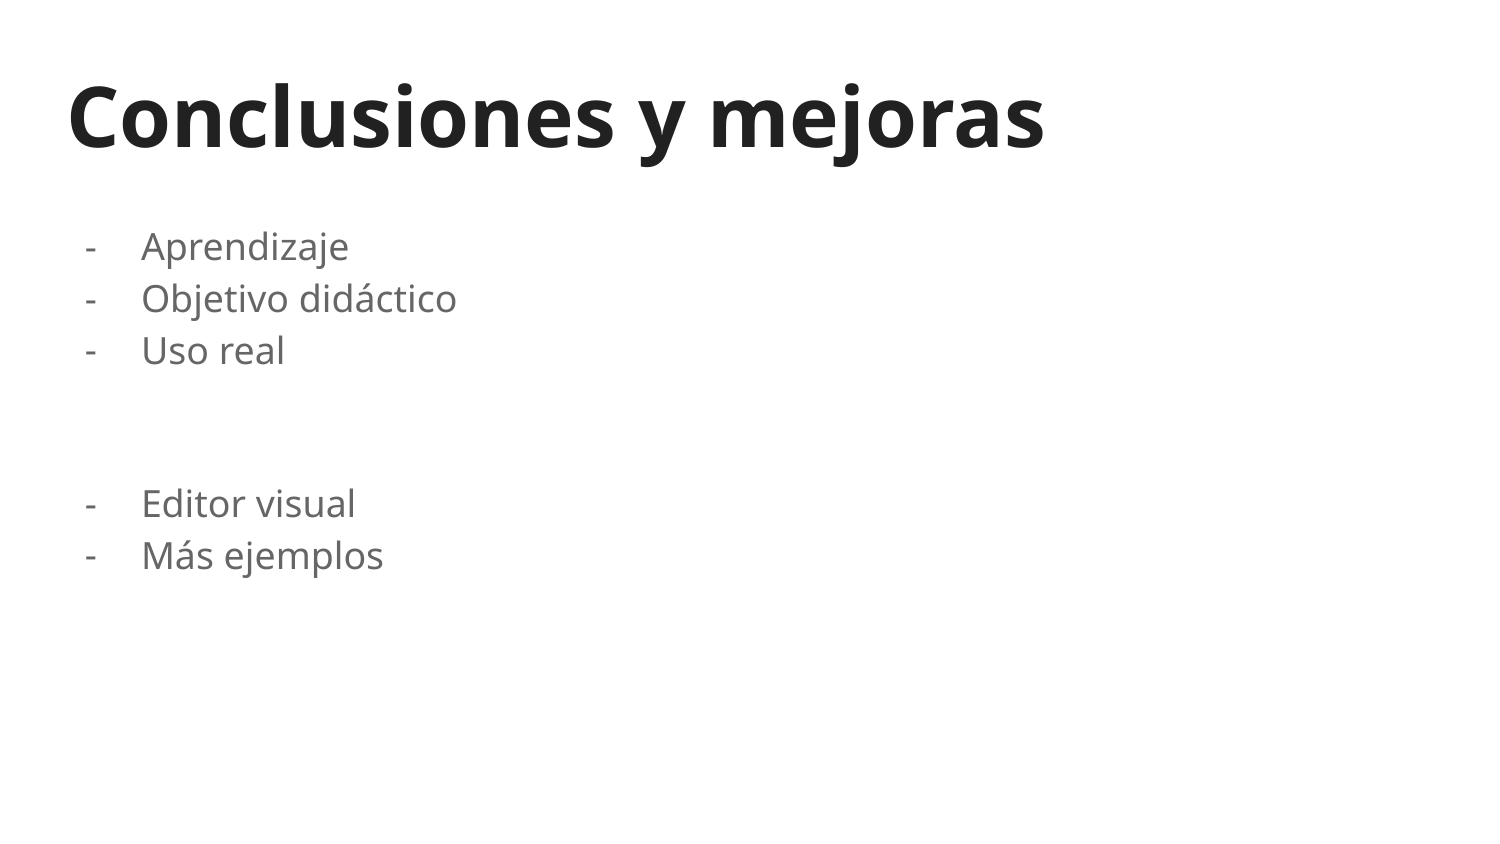

# Conclusiones y mejoras
Aprendizaje
Objetivo didáctico
Uso real
Editor visual
Más ejemplos